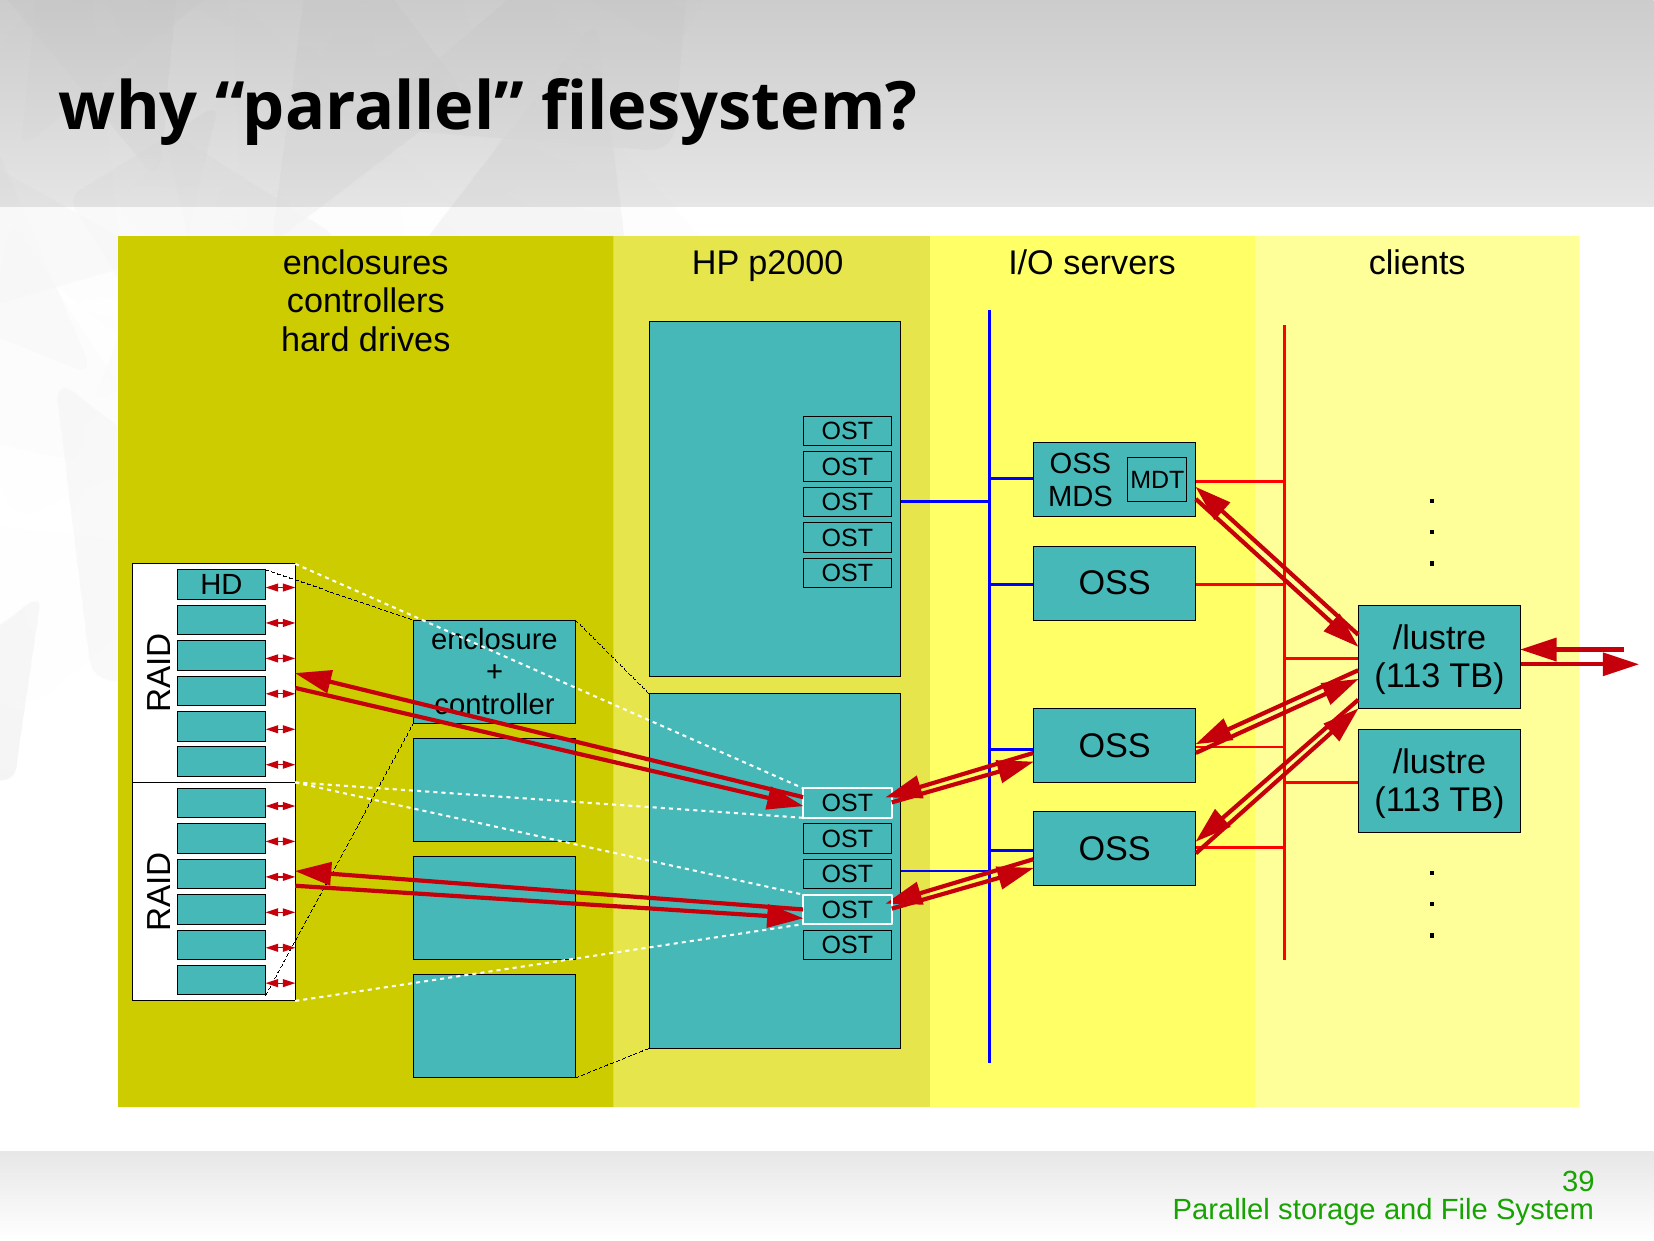

# why “parallel” filesystem?
enclosures
controllers
hard drives
HP p2000
I/O servers
clients
OST
OST
OST
OST
OST
OSS
MDS
MDT
OSS
HD
RAID
/lustre
(113 TB)
enclosure
+
controller
OSS
/lustre
(113 TB)
OST
OST
OST
OST
OST
RAID
OSS
39
Parallel storage and File System